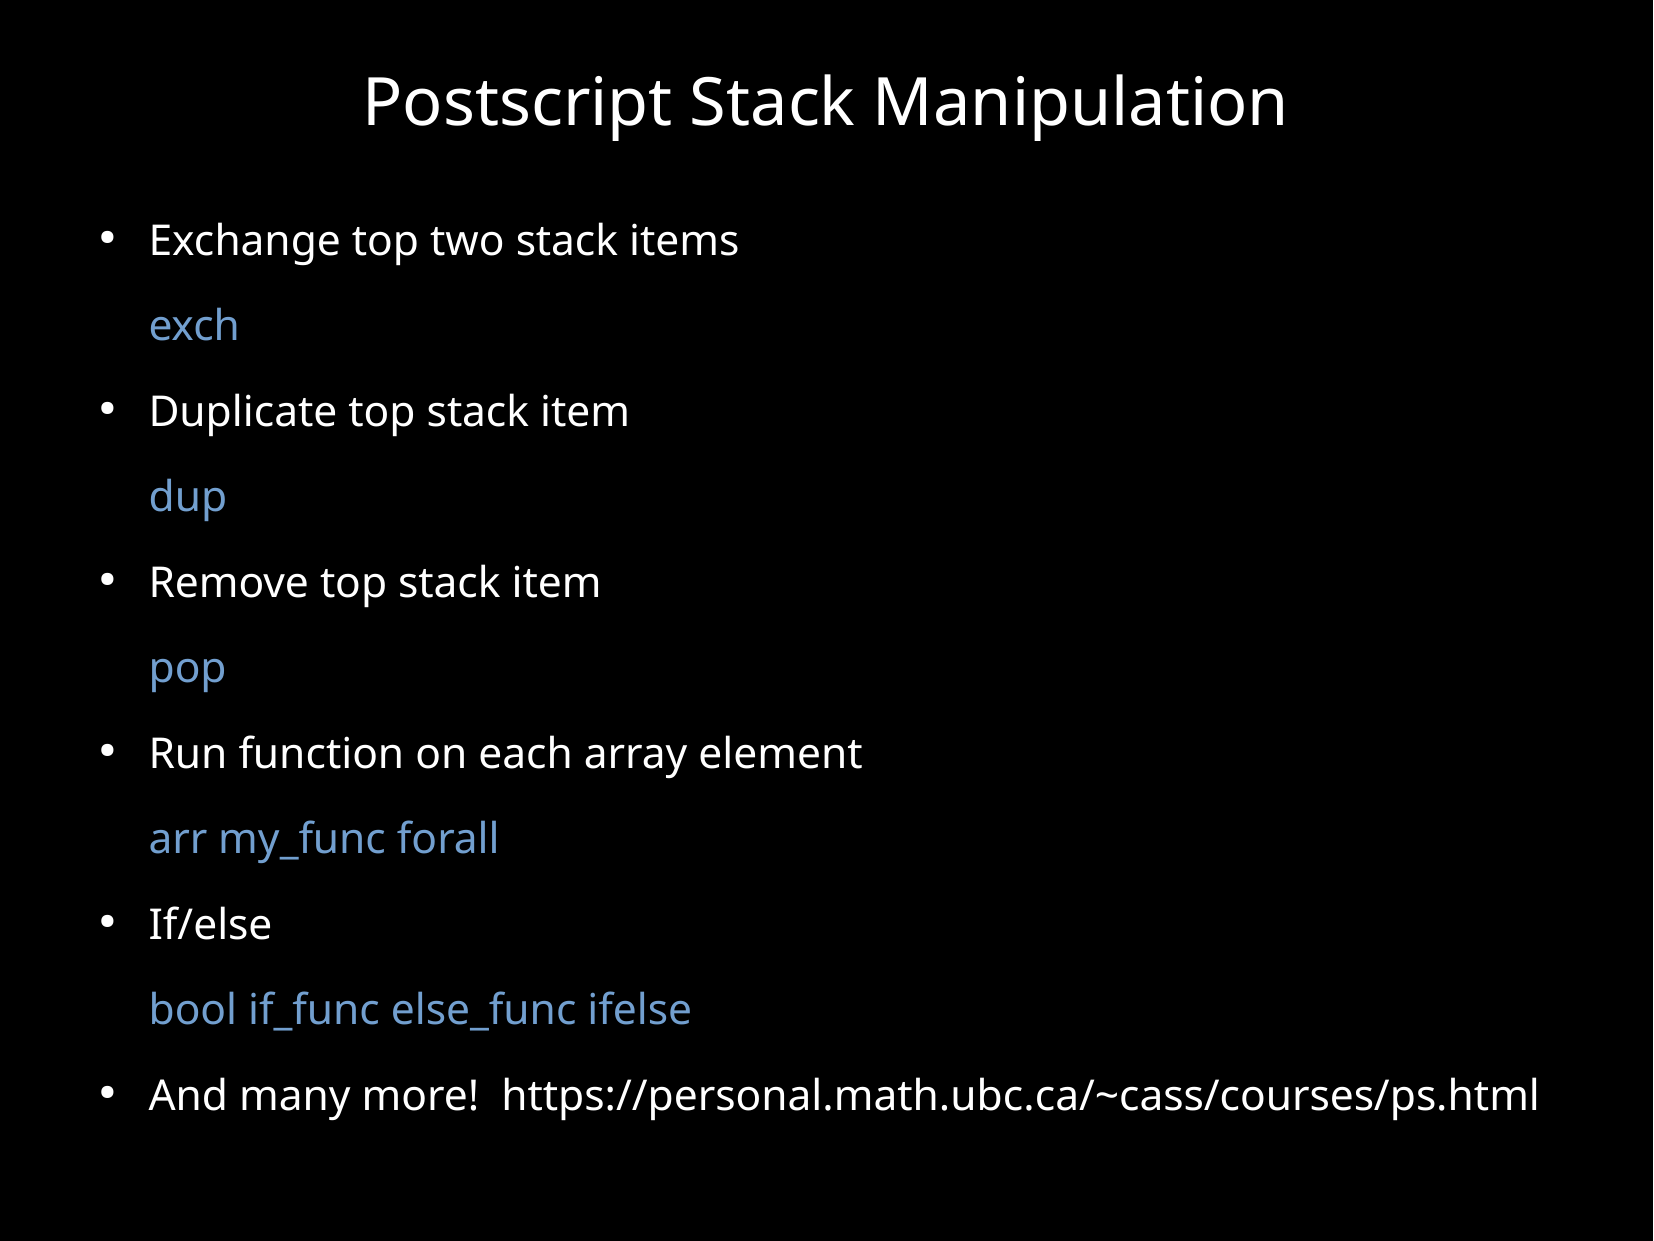

# Postscript Stack Manipulation
Exchange top two stack items
exch
Duplicate top stack item
dup
Remove top stack item
pop
Run function on each array element
arr my_func forall
If/else
bool if_func else_func ifelse
And many more! https://personal.math.ubc.ca/~cass/courses/ps.html